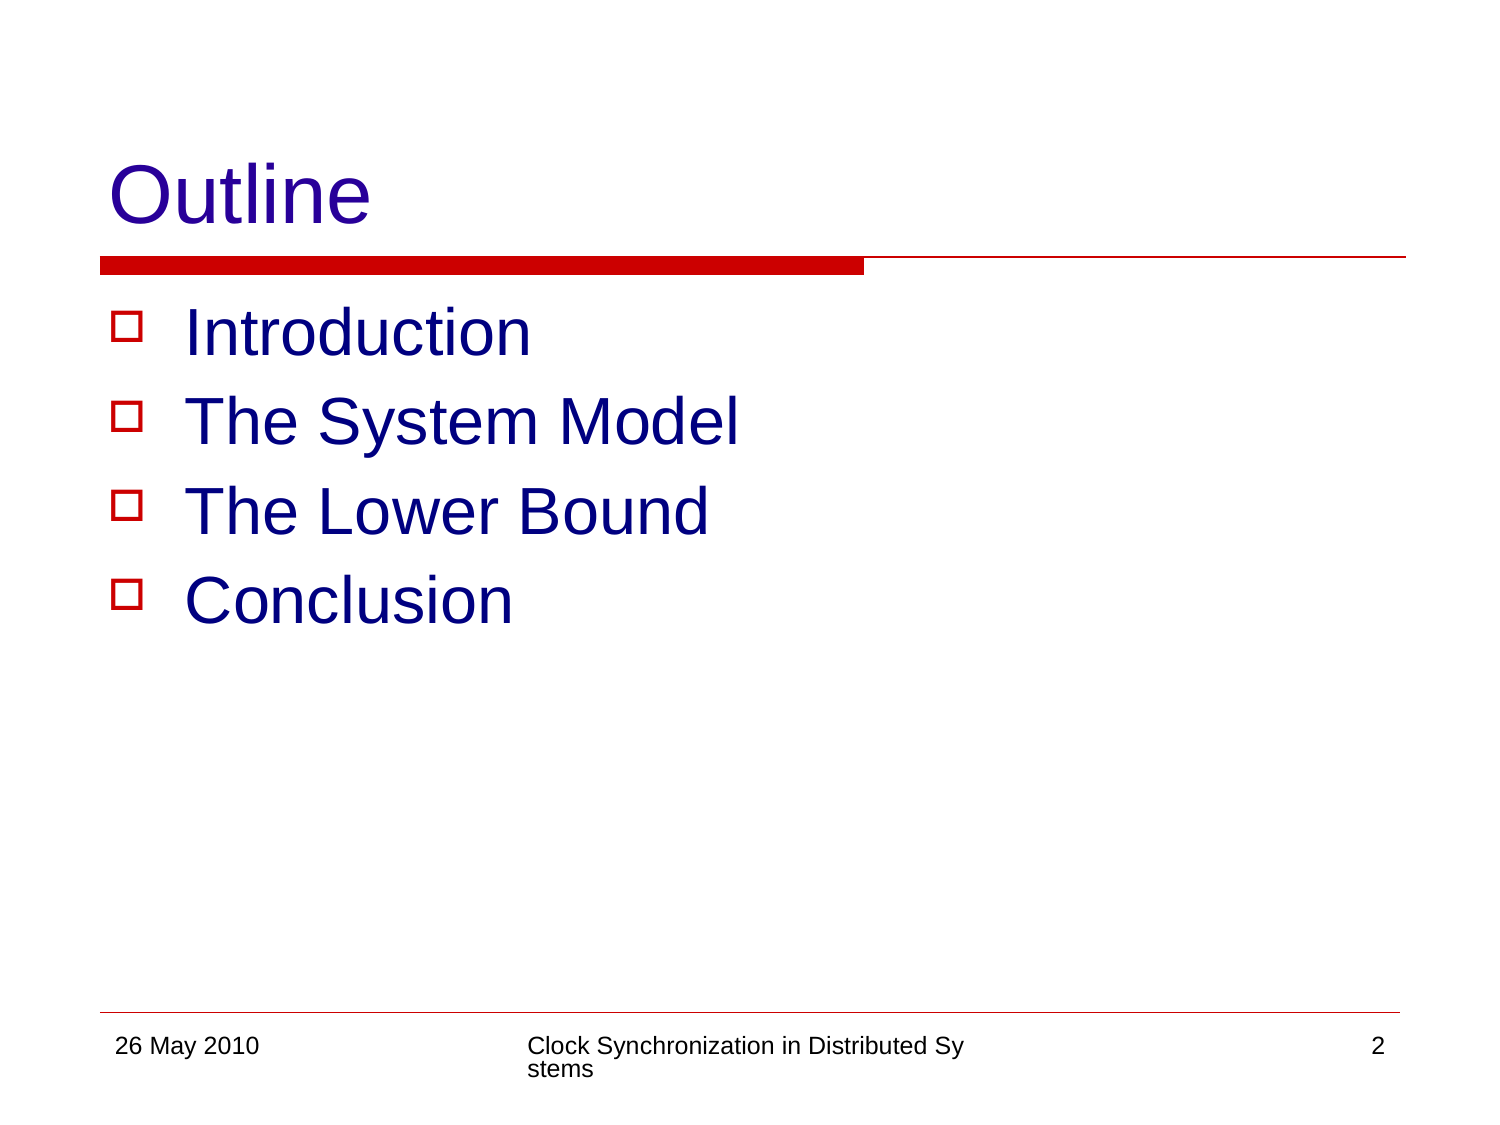

# Outline
Introduction
The System Model
The Lower Bound
Conclusion
26 May 2010
Clock Synchronization in Distributed Systems
2